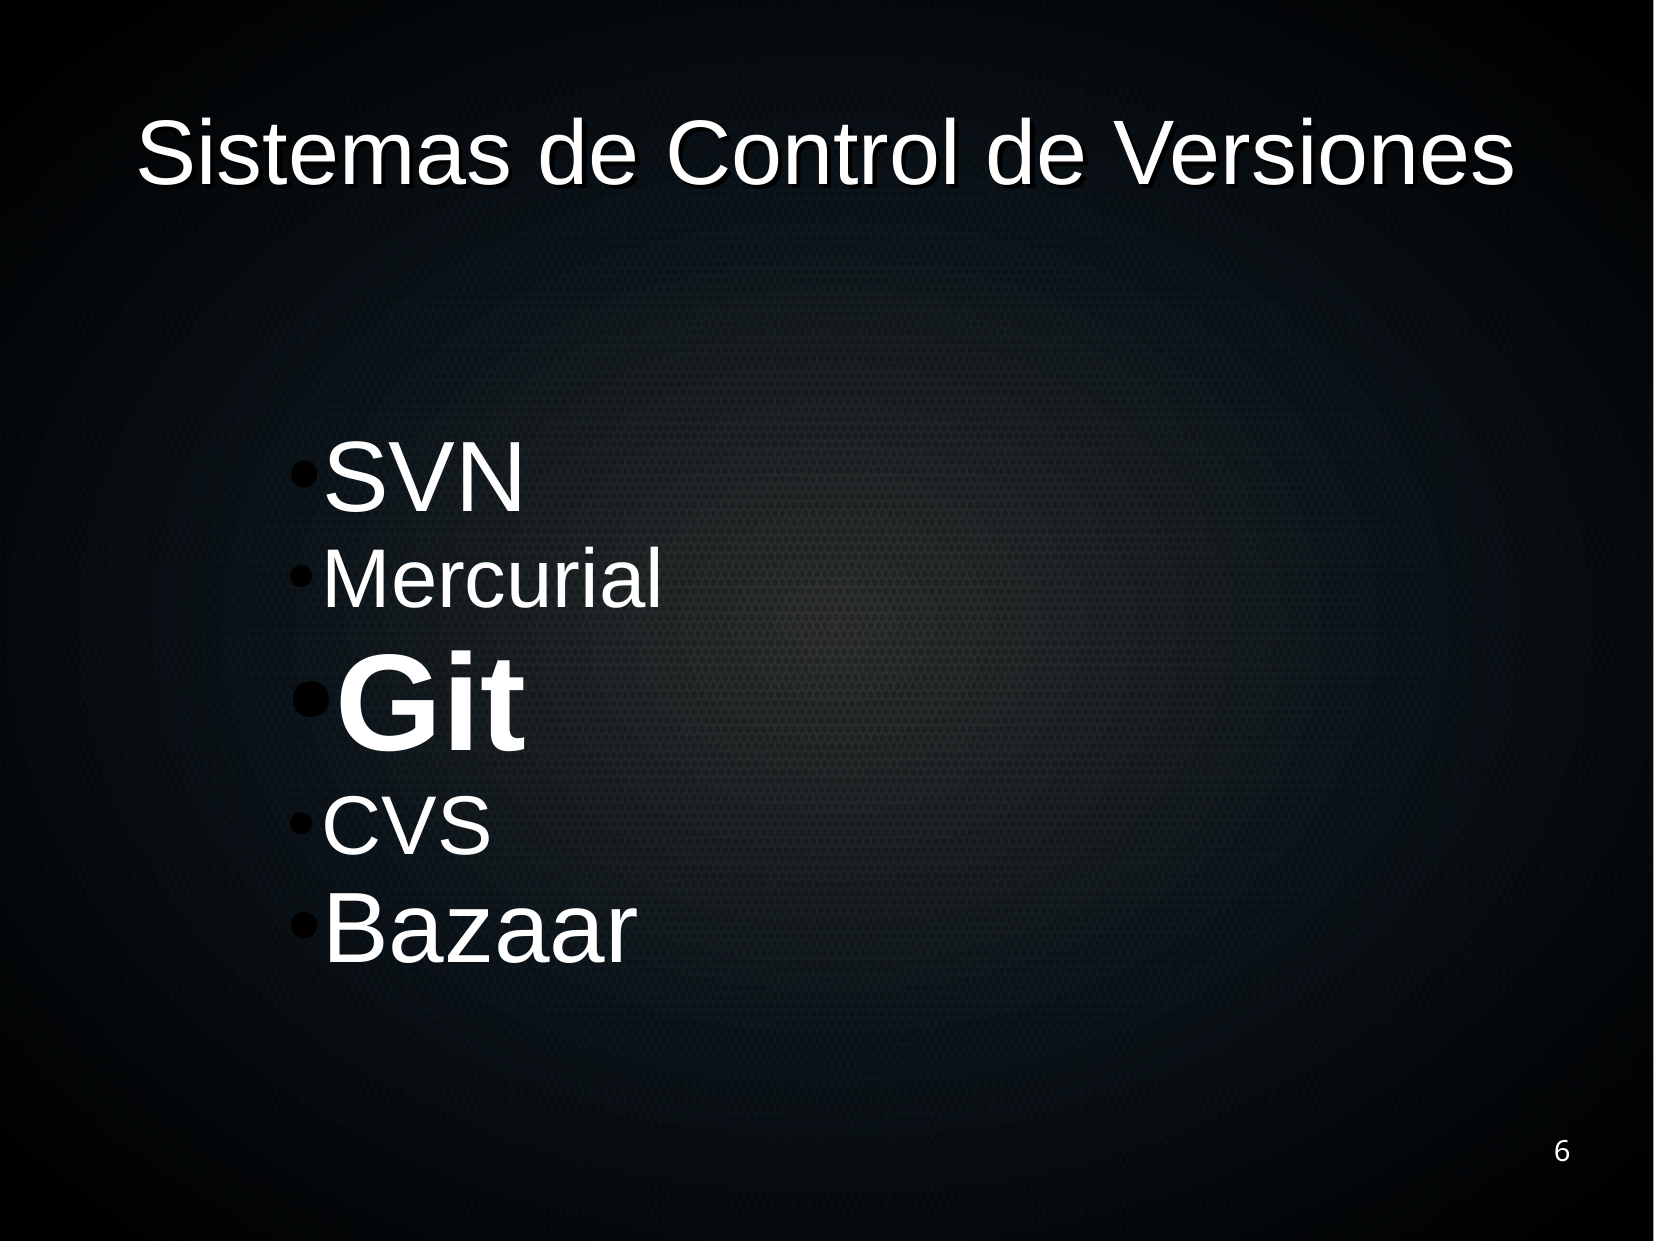

# Sistemas de Control de Versiones
SVN
Mercurial
Git
CVS
Bazaar
6